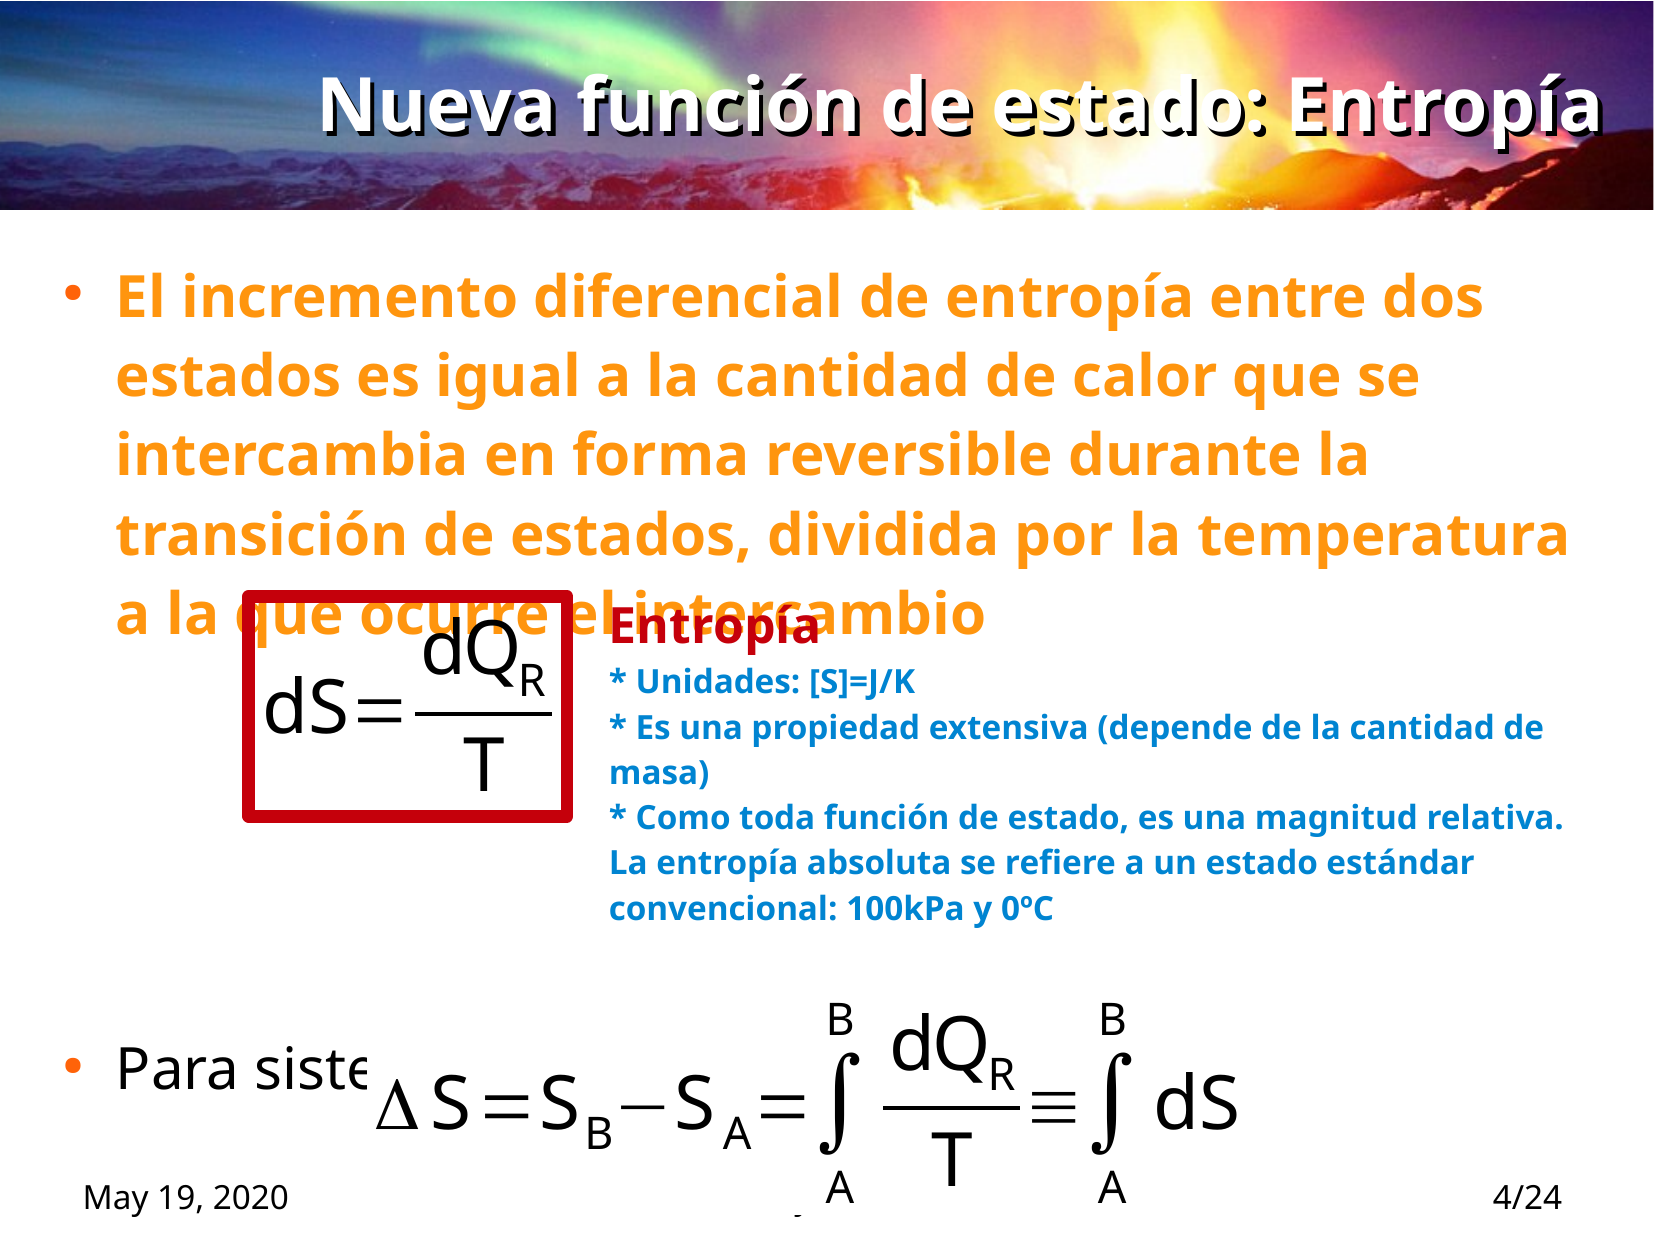

# Nueva función de estado: Entropía
El incremento diferencial de entropía entre dos estados es igual a la cantidad de calor que se intercambia en forma reversible durante la transición de estados, dividida por la temperatura a la que ocurre el intercambio
Para sistemas macroscópicos:
Entropía
* Unidades: [S]=J/K
* Es una propiedad extensiva (depende de la cantidad de masa)
* Como toda función de estado, es una magnitud relativa. La entropía absoluta se refiere a un estado estándar convencional: 100kPa y 0ºC
May 19, 2020
H. Asorey - F3B 2020
4